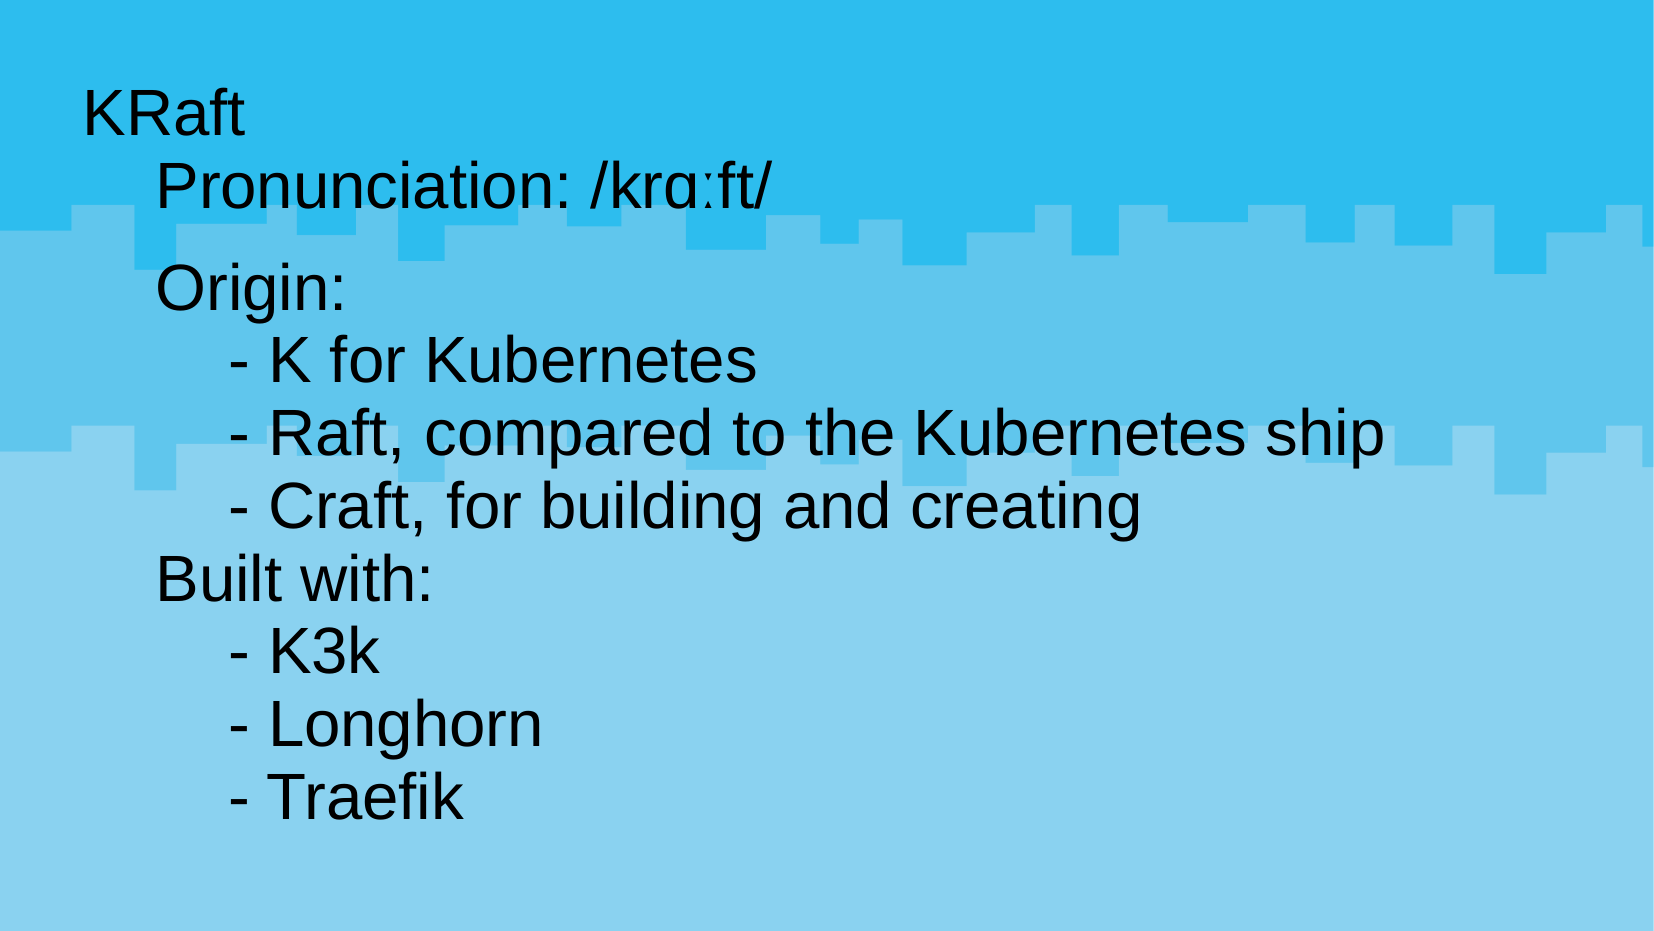

# KRaft Pronunciation: /krɑːft/
 Origin:
 - K for Kubernetes
 - Raft, compared to the Kubernetes ship
 - Craft, for building and creating
 Built with:
 - K3k
 - Longhorn
 - Traefik